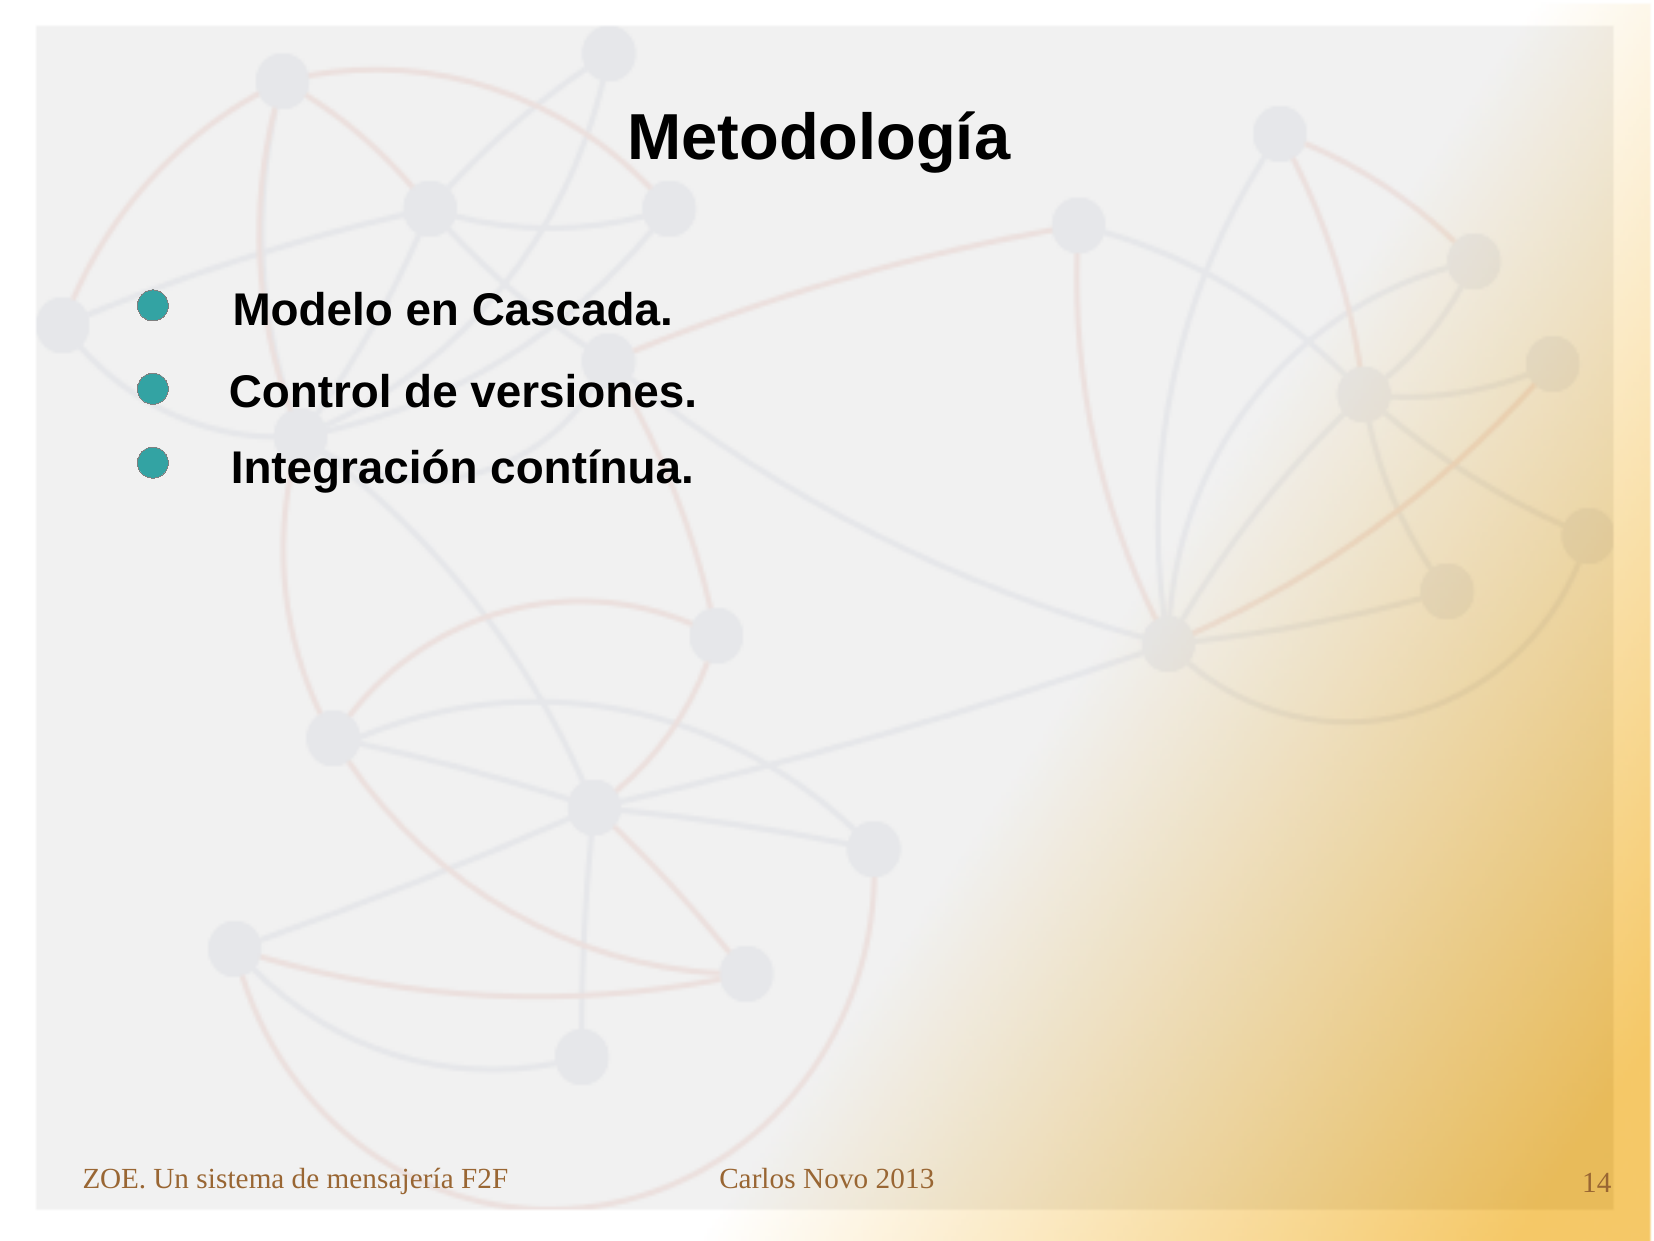

# Metodología
Modelo en Cascada.
Control de versiones.
Integración contínua.
14